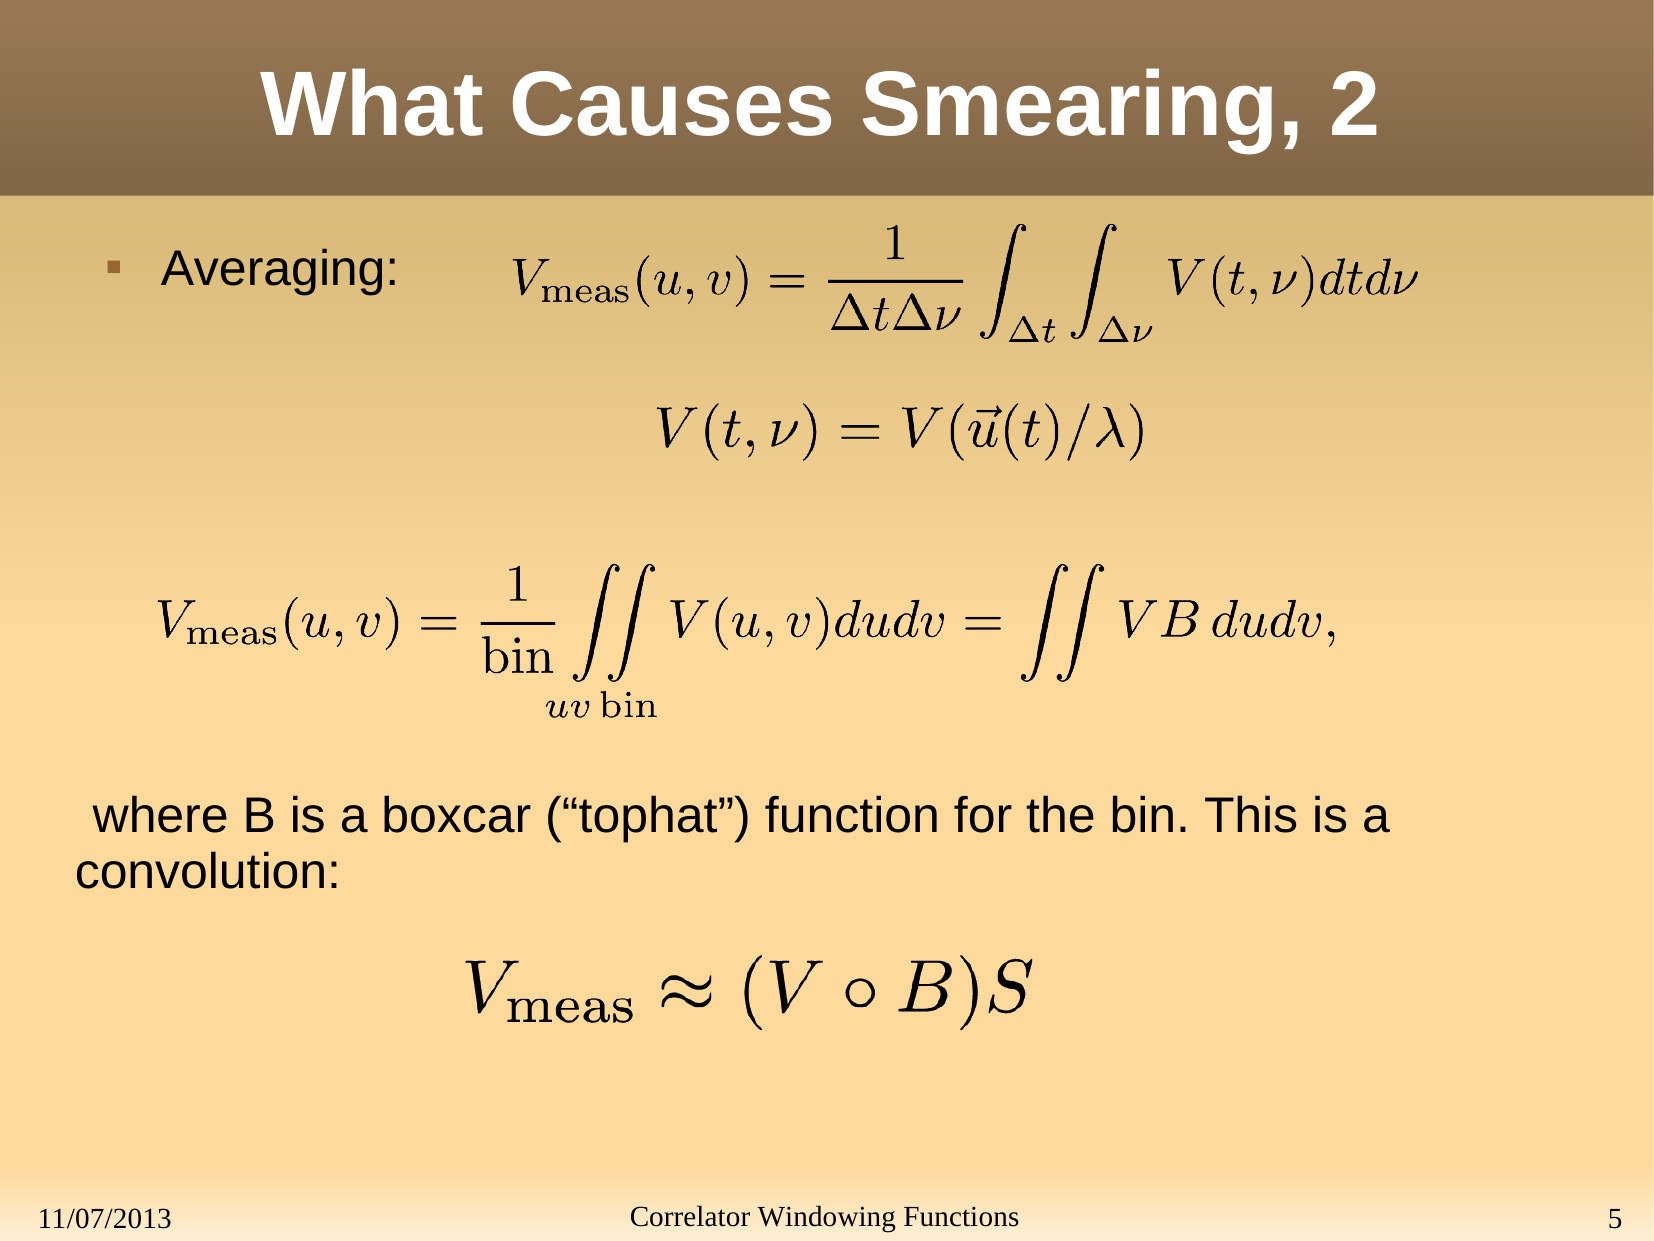

# What Causes Smearing, 2
Averaging:
where B is a boxcar (“tophat”) function for the bin. This is a convolution:
Correlator Windowing Functions
11/07/2013
5